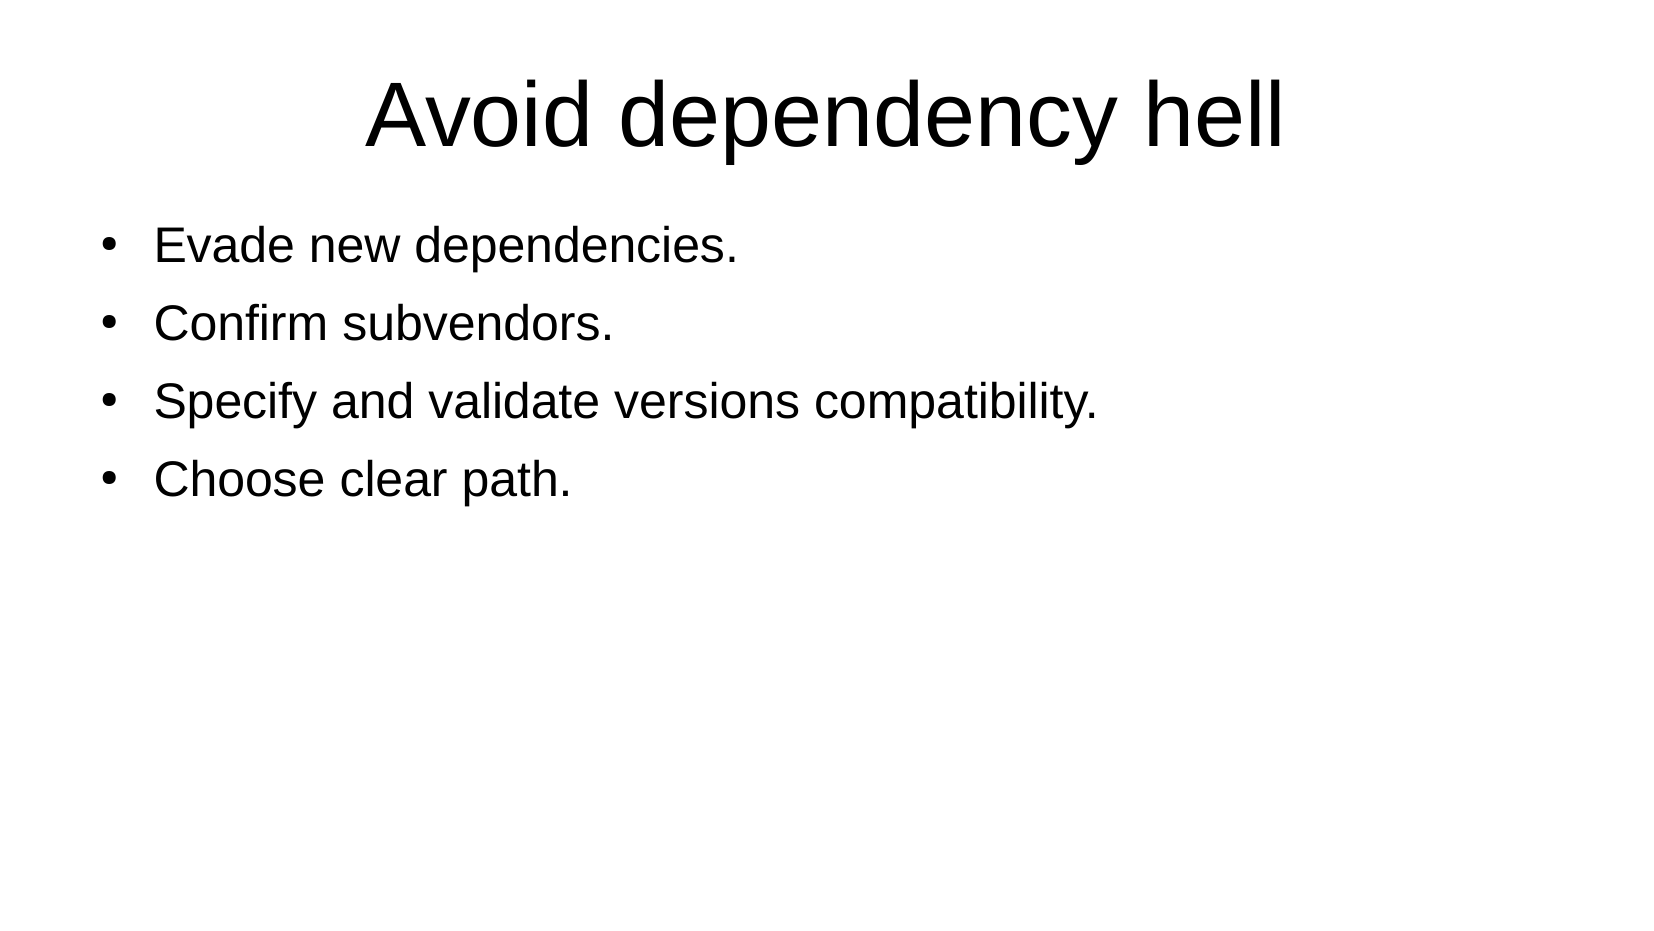

# Avoid dependency hell
Evade new dependencies.
Confirm subvendors.
Specify and validate versions compatibility.
Choose clear path.